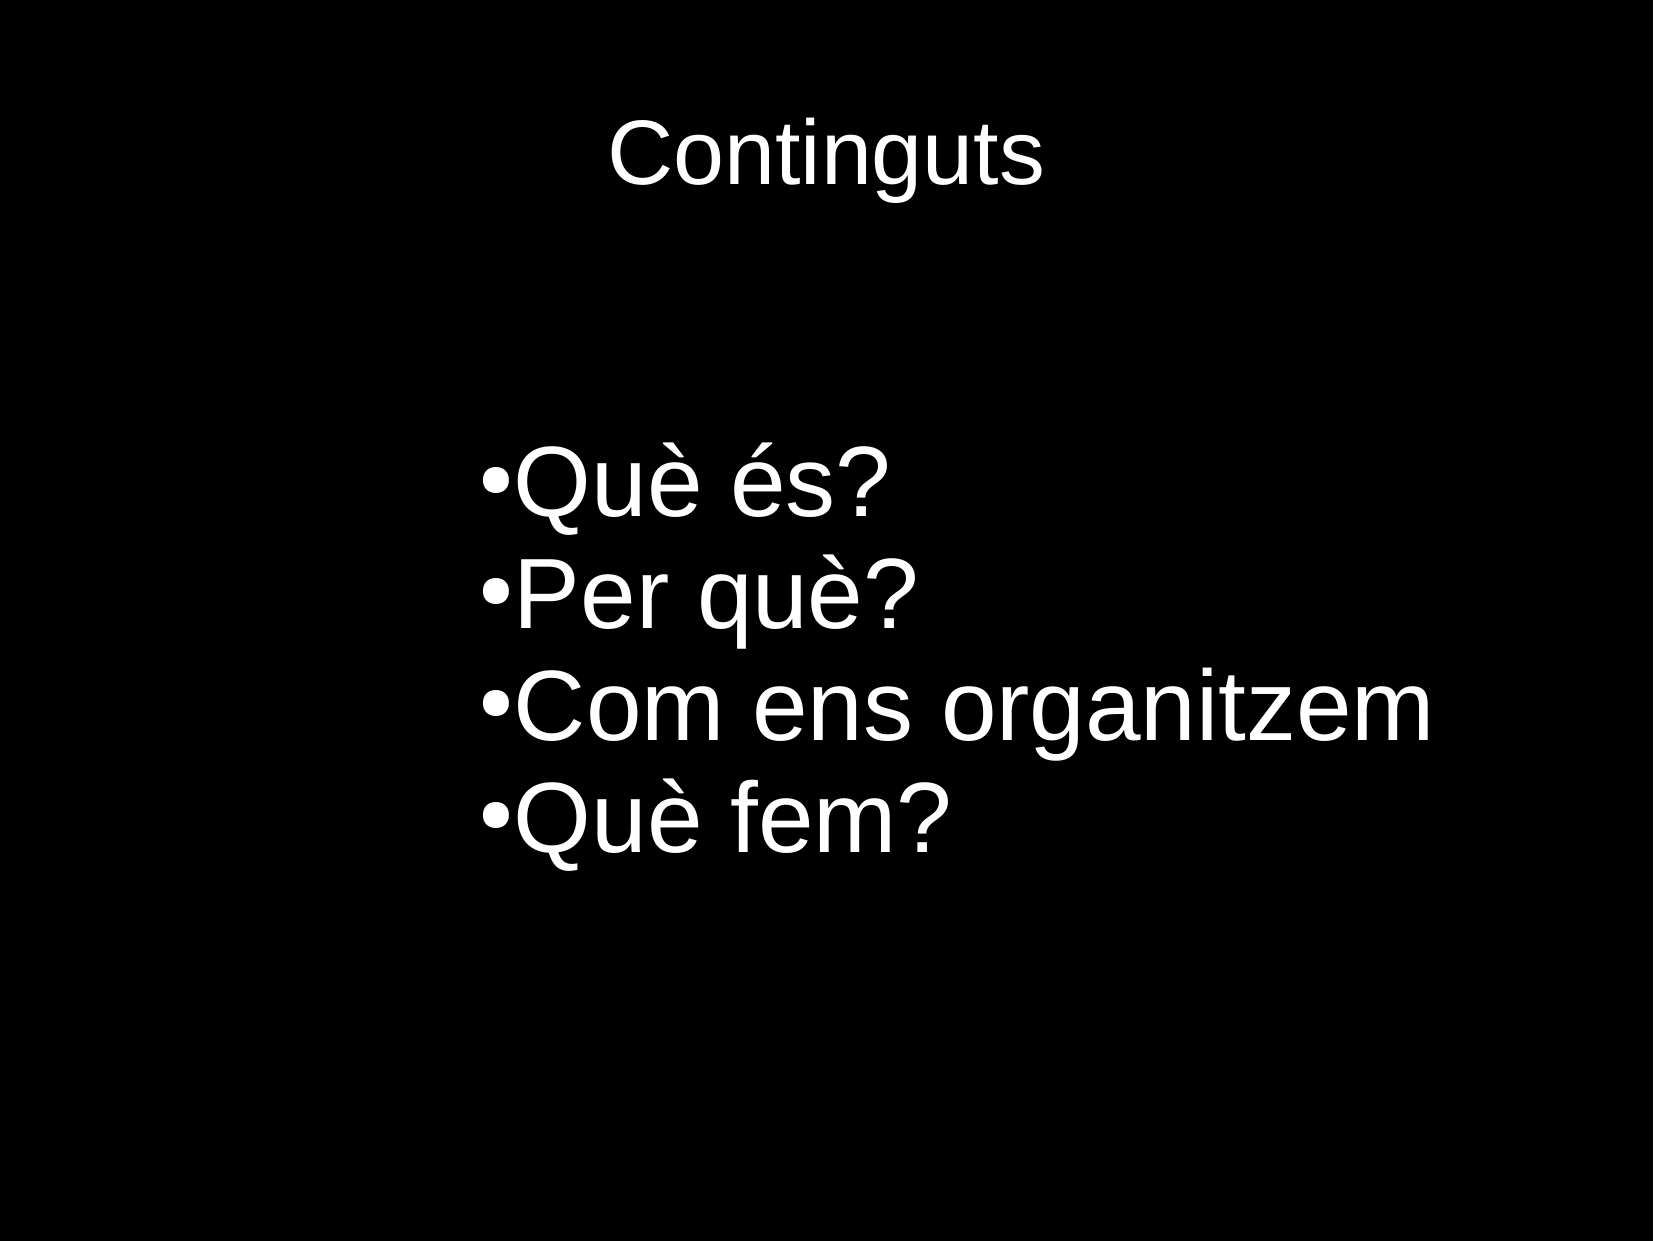

# Continguts
Què és?
Per què?
Com ens organitzem
Què fem?